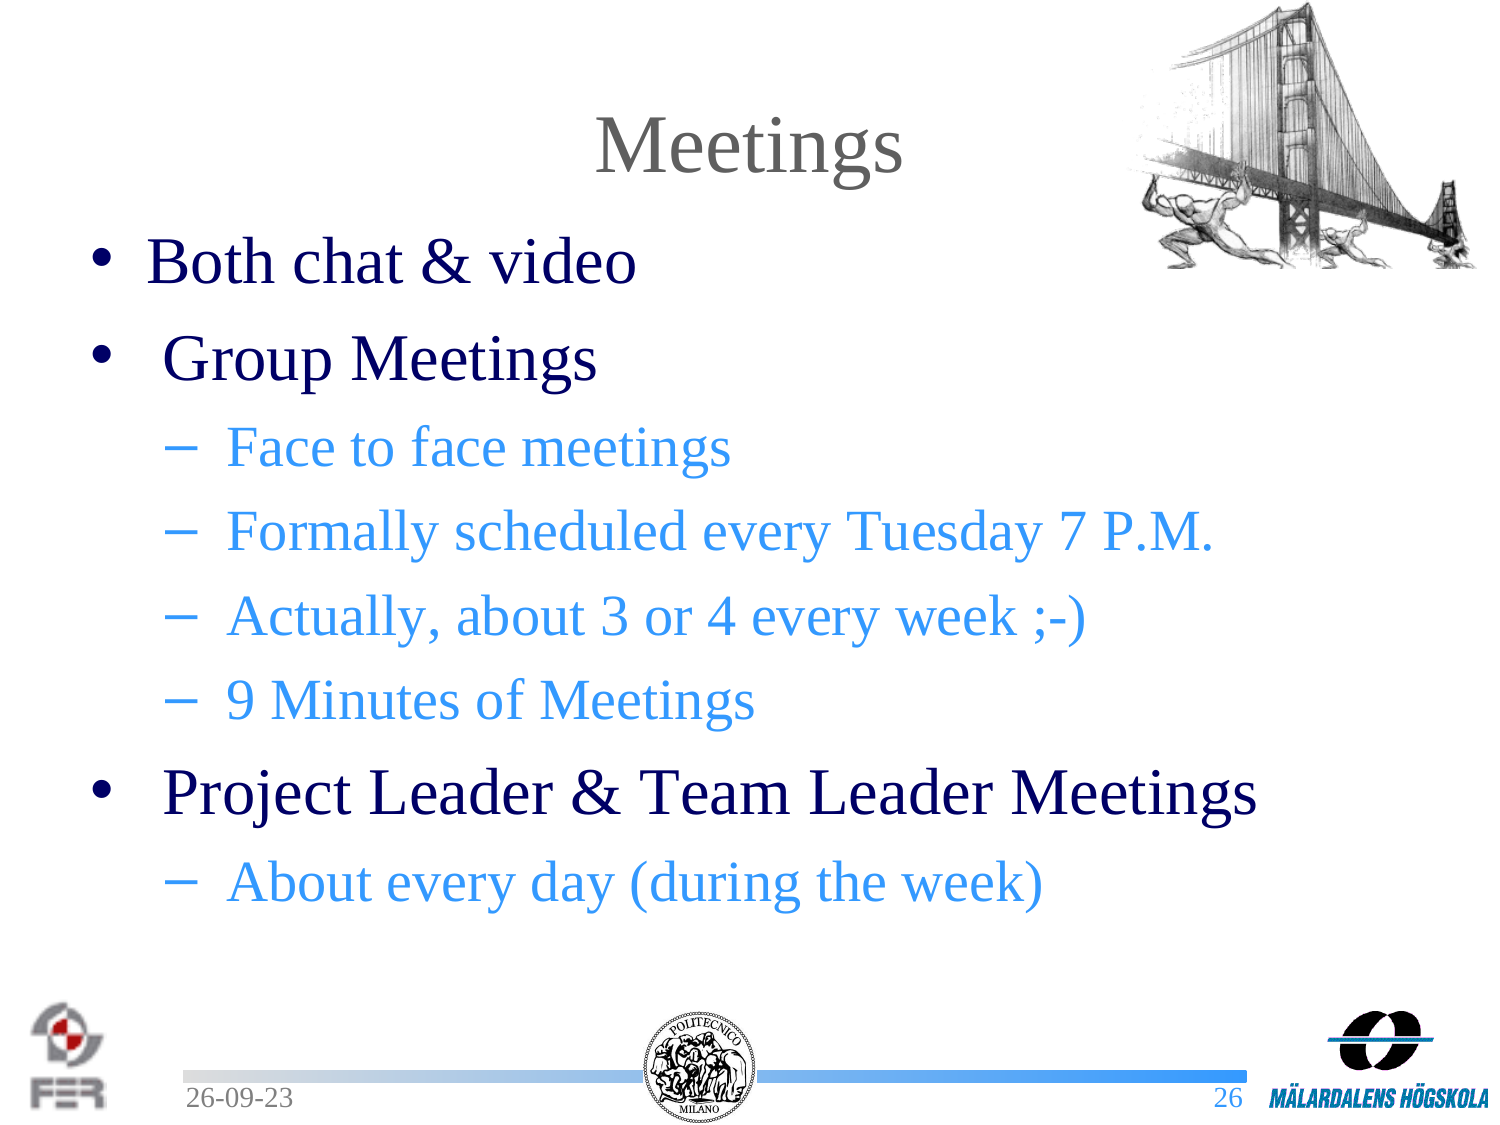

# Meetings
Both chat & video
 Group Meetings
 Face to face meetings
 Formally scheduled every Tuesday 7 P.M.
 Actually, about 3 or 4 every week ;-)
 9 Minutes of Meetings
 Project Leader & Team Leader Meetings
 About every day (during the week)
26-08-21